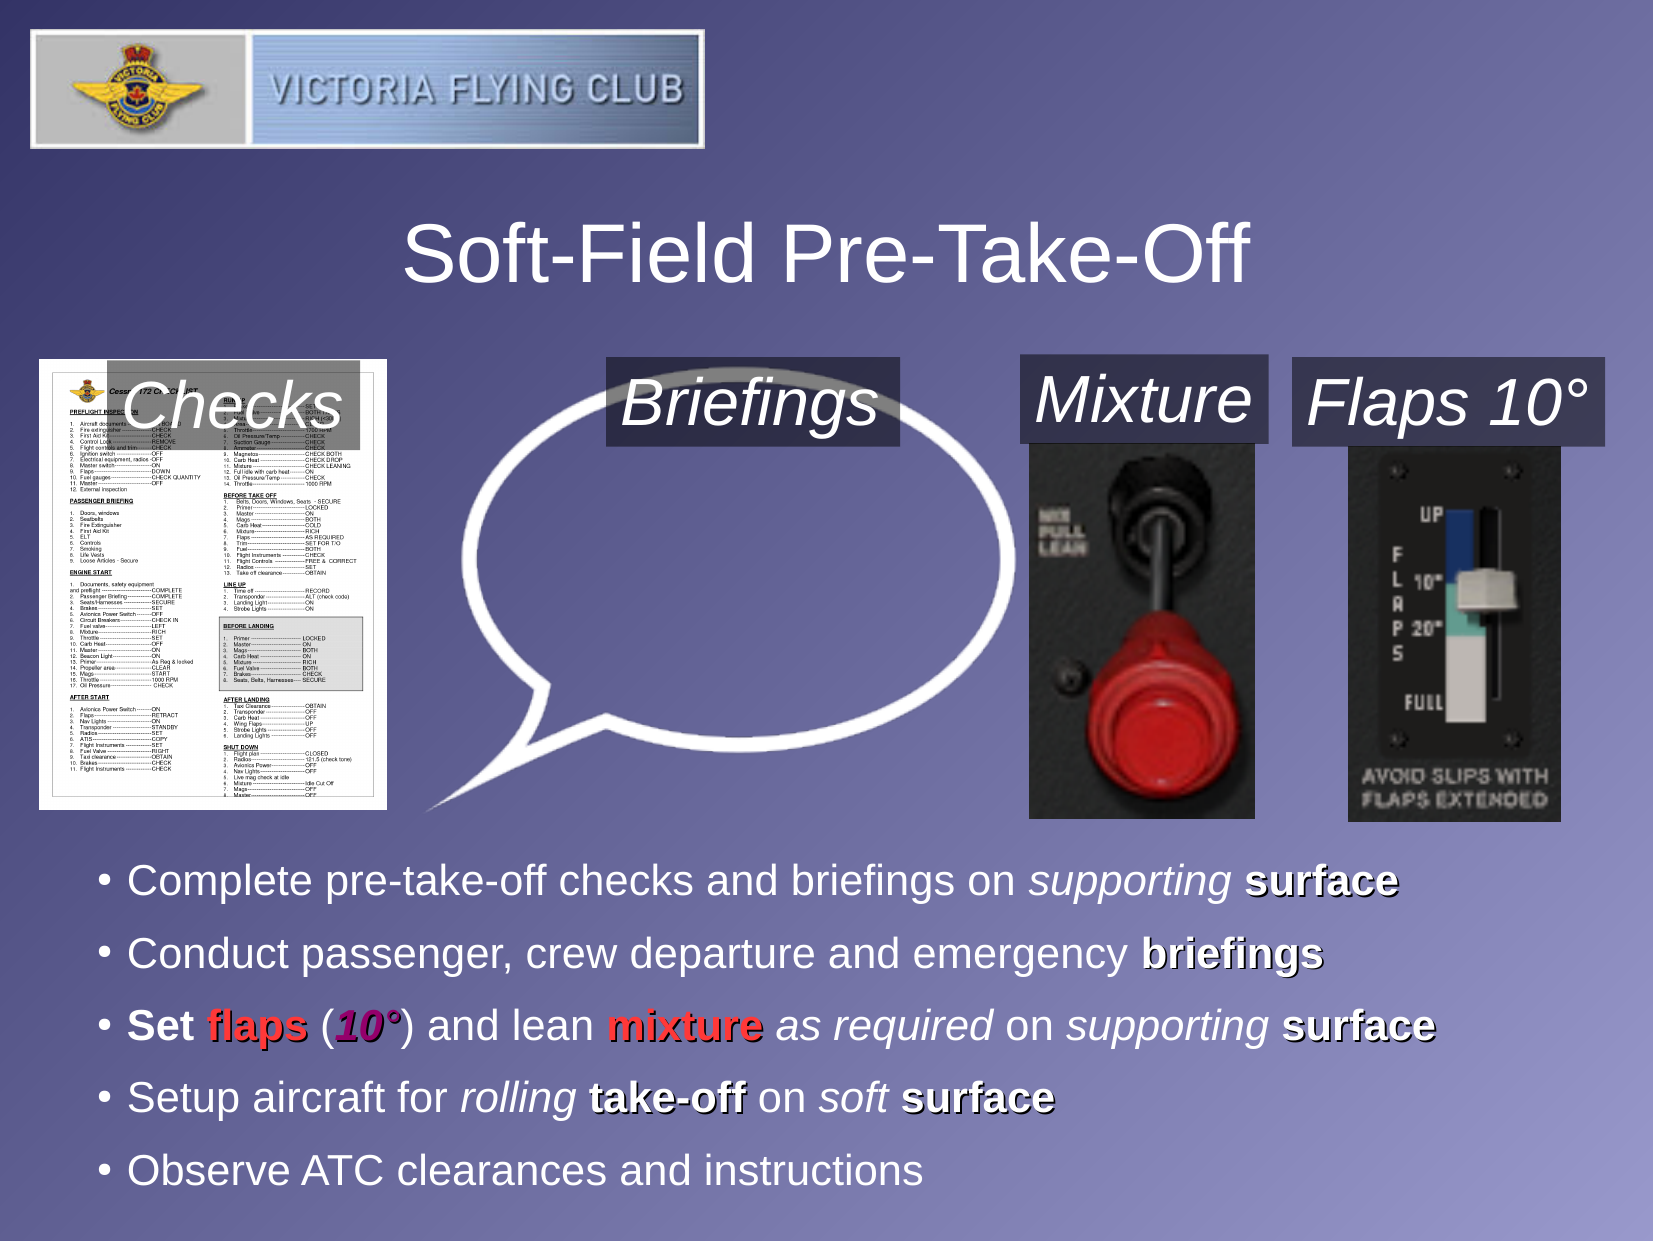

# Soft-Field Pre-Take-Off
Mixture
Briefings
Flaps 10°
Checks
Complete pre-take-off checks and briefings on supporting surface
Conduct passenger, crew departure and emergency briefings
Set flaps (10°) and lean mixture as required on supporting surface
Setup aircraft for rolling take-off on soft surface
Observe ATC clearances and instructions